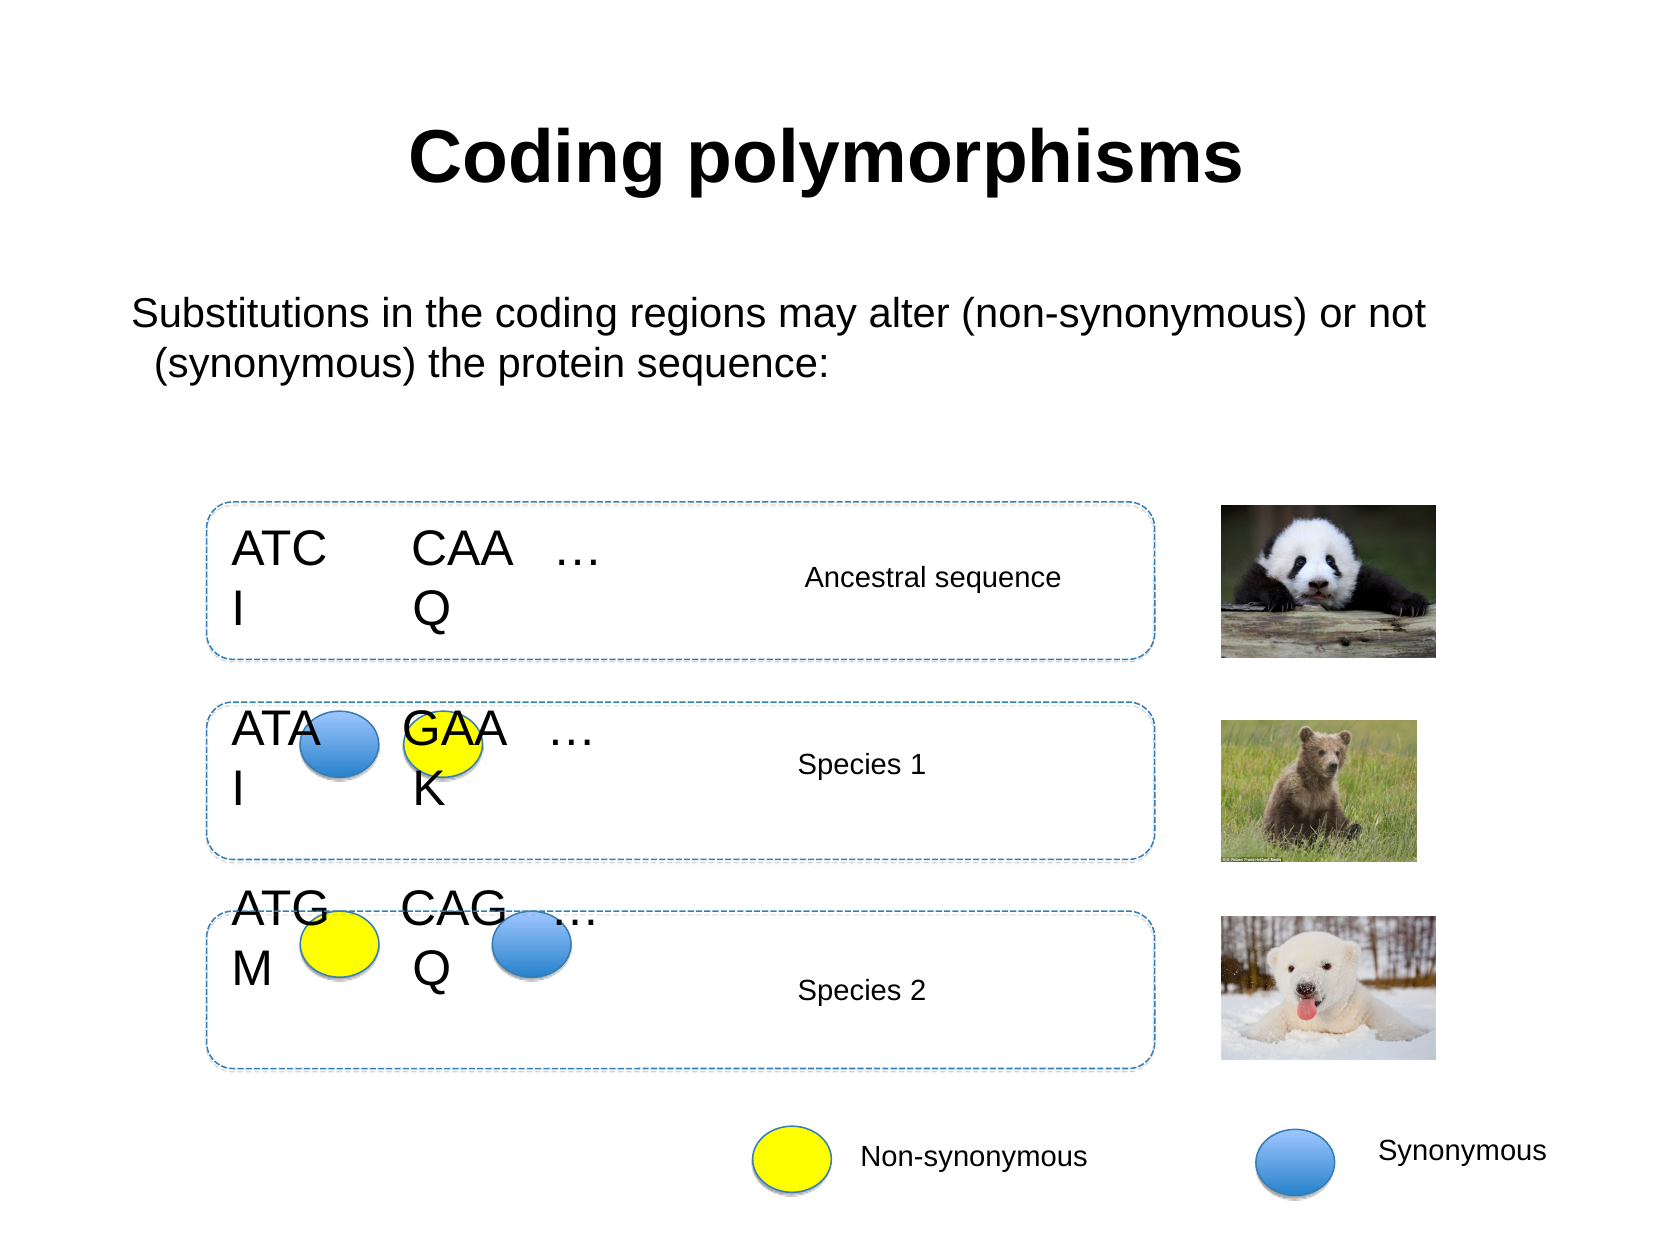

# Coding polymorphisms
Substitutions in the coding regions may alter (non-synonymous) or not (synonymous) the protein sequence:
ATC CAA …
I Q
ATA GAA …
I K
ATG CAG …
M Q
Ancestral sequence
Species 1
Species 2
Synonymous
Non-synonymous